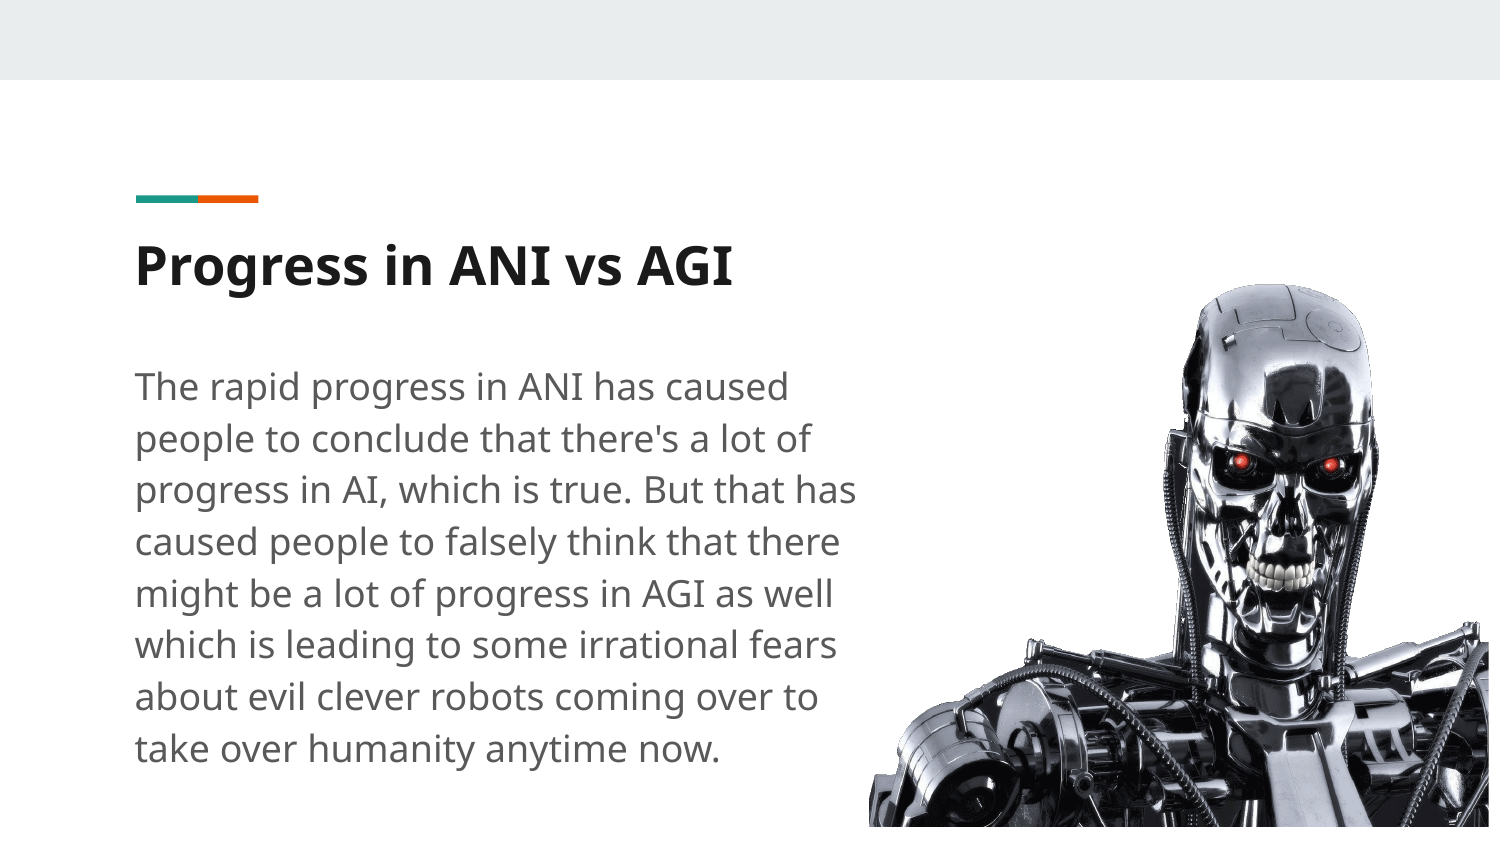

# Progress in ANI vs AGI
The rapid progress in ANI has caused people to conclude that there's a lot of progress in AI, which is true. But that has caused people to falsely think that there might be a lot of progress in AGI as well which is leading to some irrational fears about evil clever robots coming over to take over humanity anytime now.